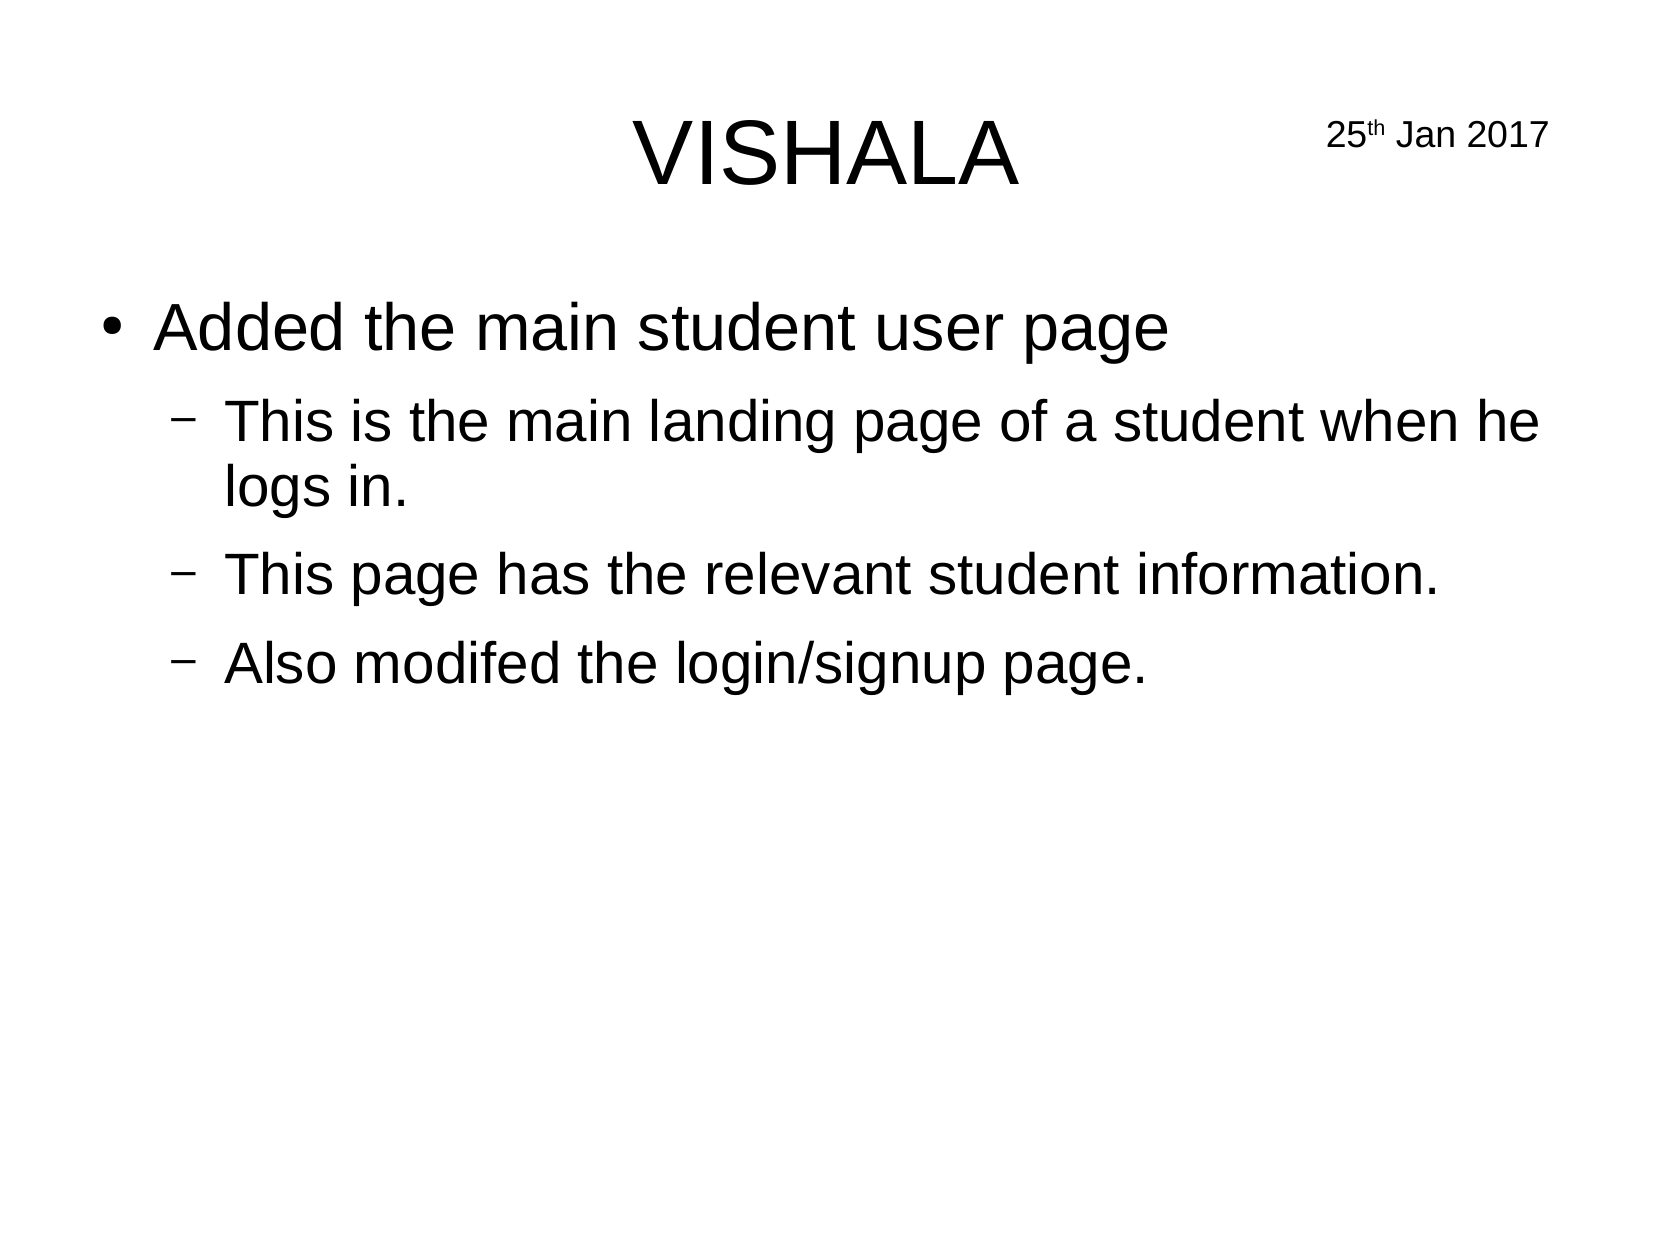

# VISHALA
25th Jan 2017
Added the main student user page
This is the main landing page of a student when he logs in.
This page has the relevant student information.
Also modifed the login/signup page.